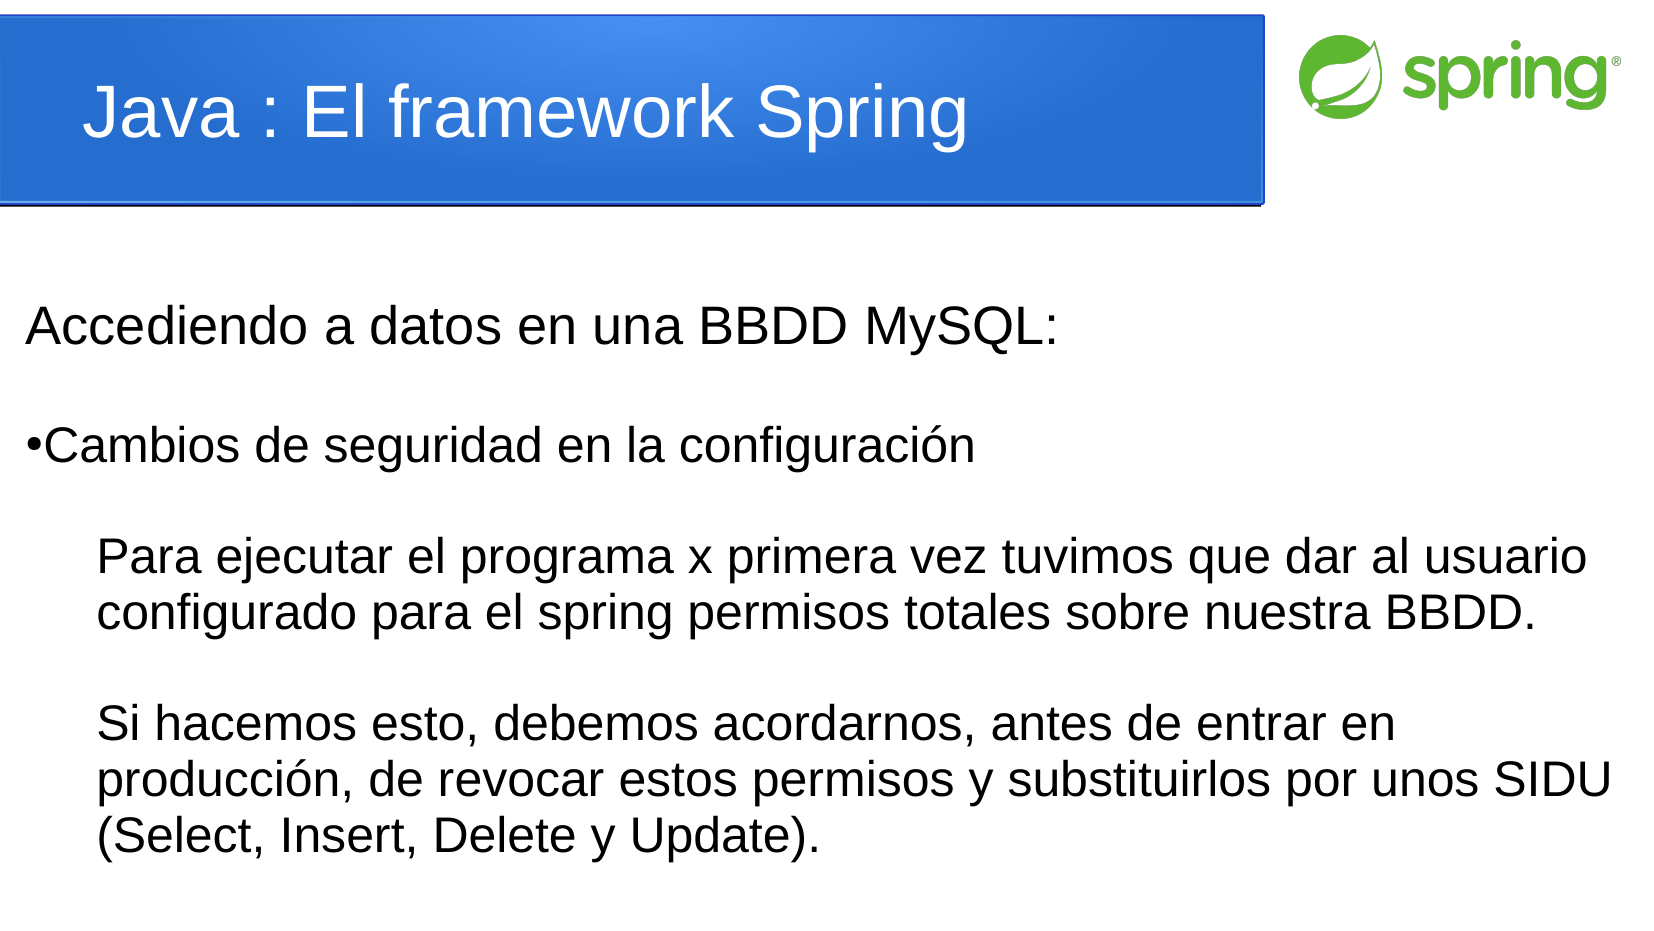

# Java : El framework Spring
Accediendo a datos en una BBDD MySQL:
Cambios de seguridad en la configuración
Para ejecutar el programa x primera vez tuvimos que dar al usuario configurado para el spring permisos totales sobre nuestra BBDD.
Si hacemos esto, debemos acordarnos, antes de entrar en producción, de revocar estos permisos y substituirlos por unos SIDU (Select, Insert, Delete y Update).